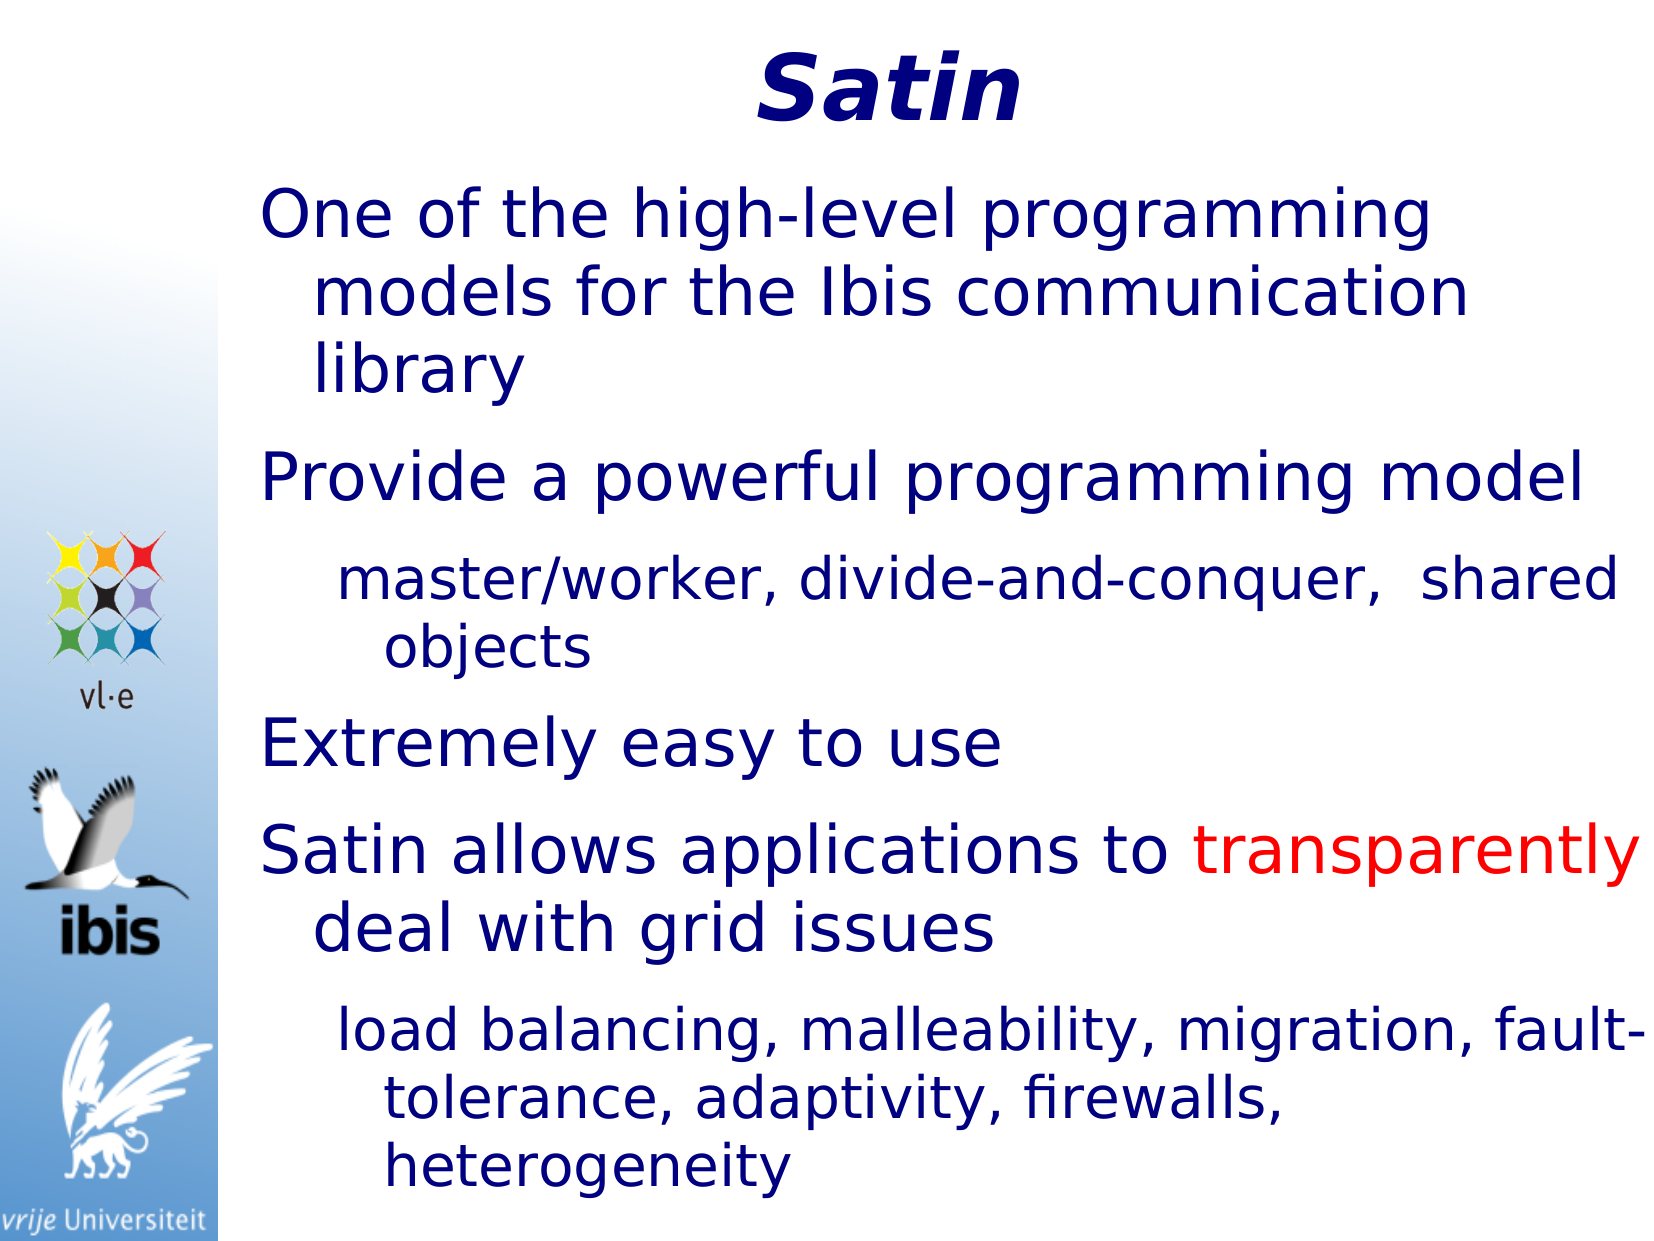

# Satin
One of the high-level programming models for the Ibis communication library
Provide a powerful programming model
master/worker, divide-and-conquer, shared objects
Extremely easy to use
Satin allows applications to transparently deal with grid issues
load balancing, malleability, migration, fault-tolerance, adaptivity, firewalls, heterogeneity